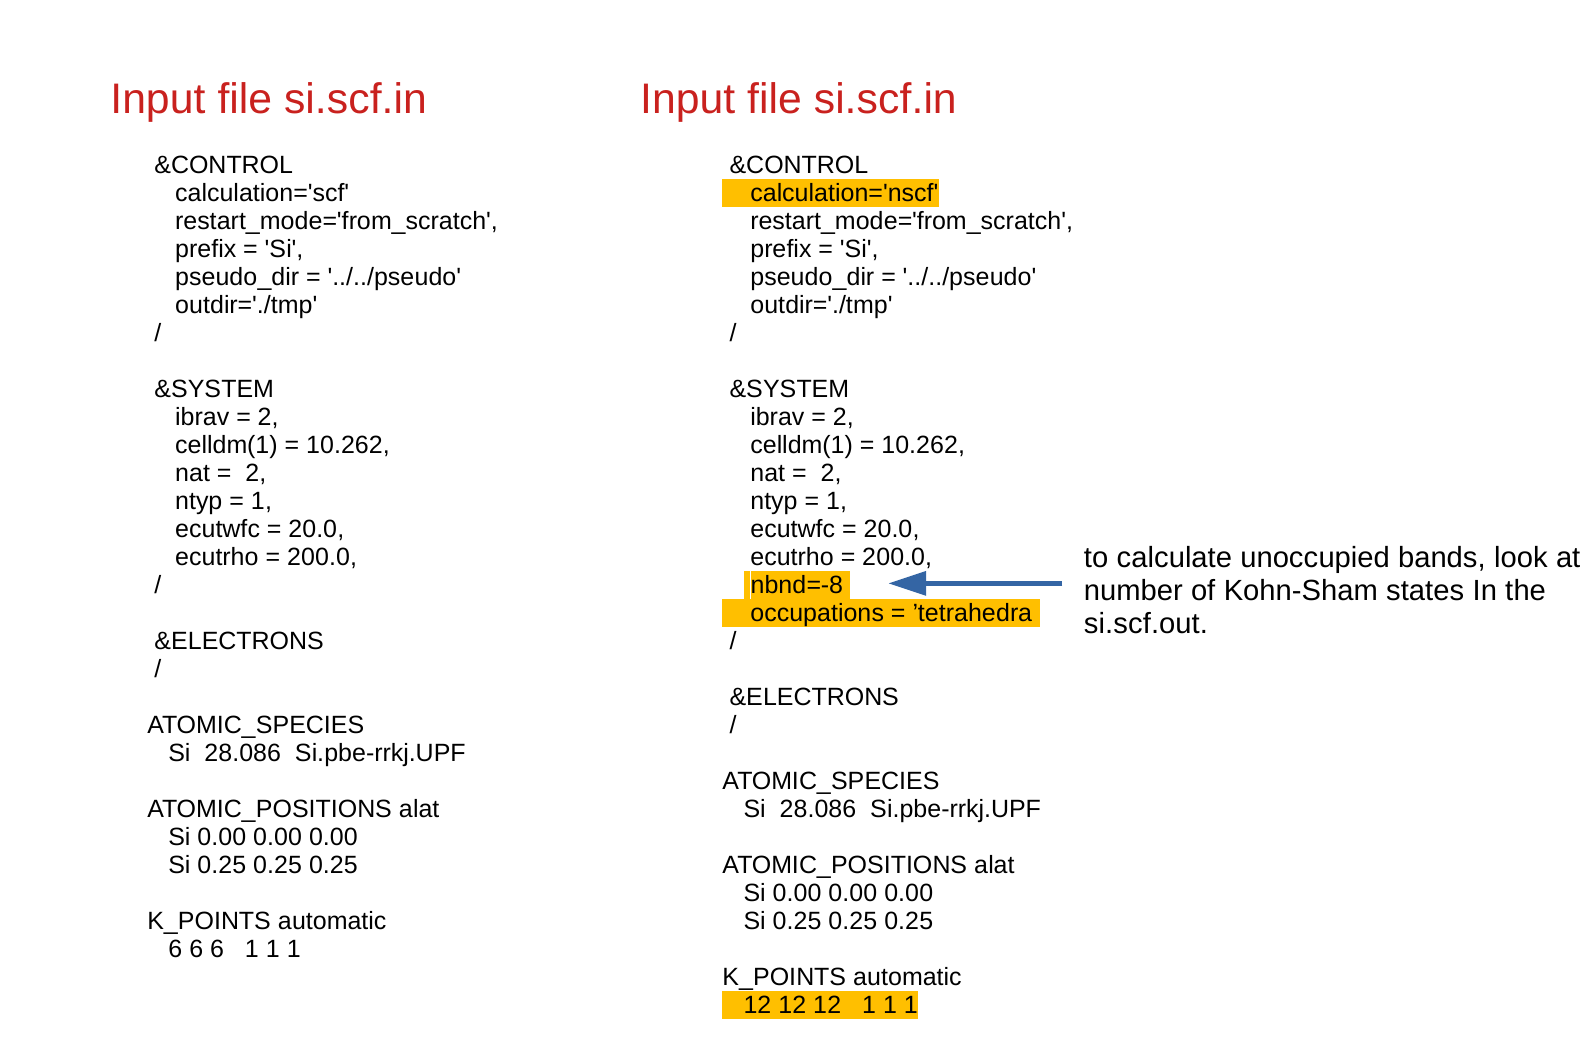

Input file si.scf.in
Input file si.scf.in
 &CONTROL
 calculation='scf'
 restart_mode='from_scratch',
 prefix = 'Si',
 pseudo_dir = '../../pseudo'
 outdir='./tmp'
 /
 &SYSTEM
 ibrav = 2,
 celldm(1) = 10.262,
 nat = 2,
 ntyp = 1,
 ecutwfc = 20.0,
 ecutrho = 200.0,
 /
 &ELECTRONS
 /
ATOMIC_SPECIES
 Si 28.086 Si.pbe-rrkj.UPF
ATOMIC_POSITIONS alat
 Si 0.00 0.00 0.00
 Si 0.25 0.25 0.25
K_POINTS automatic
 6 6 6 1 1 1
 &CONTROL
 calculation='nscf'
 restart_mode='from_scratch',
 prefix = 'Si',
 pseudo_dir = '../../pseudo'
 outdir='./tmp'
 /
 &SYSTEM
 ibrav = 2,
 celldm(1) = 10.262,
 nat = 2,
 ntyp = 1,
 ecutwfc = 20.0,
 ecutrho = 200.0,
 nbnd=-8
 occupations = ’tetrahedra
 /
 &ELECTRONS
 /
ATOMIC_SPECIES
 Si 28.086 Si.pbe-rrkj.UPF
ATOMIC_POSITIONS alat
 Si 0.00 0.00 0.00
 Si 0.25 0.25 0.25
K_POINTS automatic
 12 12 12 1 1 1
to calculate unoccupied bands, look at
number of Kohn-Sham states In the
si.scf.out.